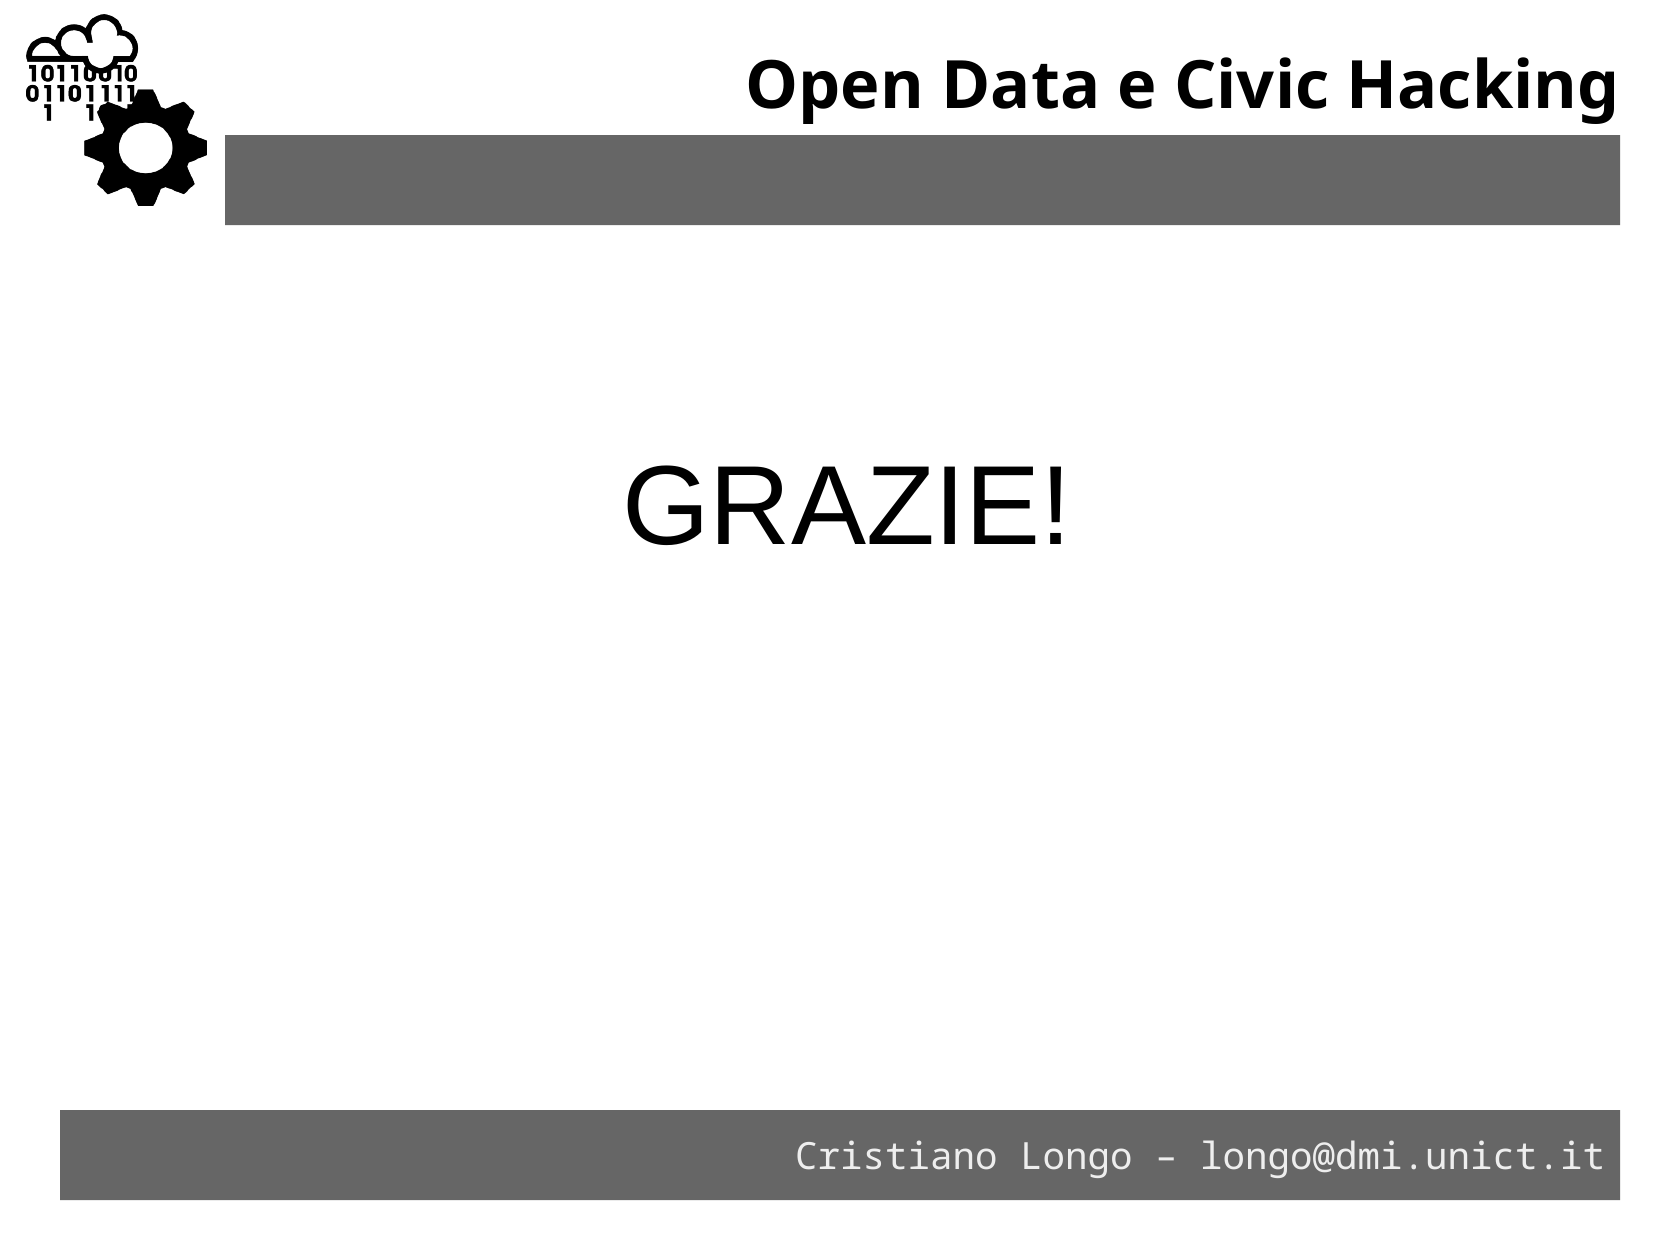

Open Data e Civic Hacking
GRAZIE!
Cristiano Longo – longo@dmi.unict.it